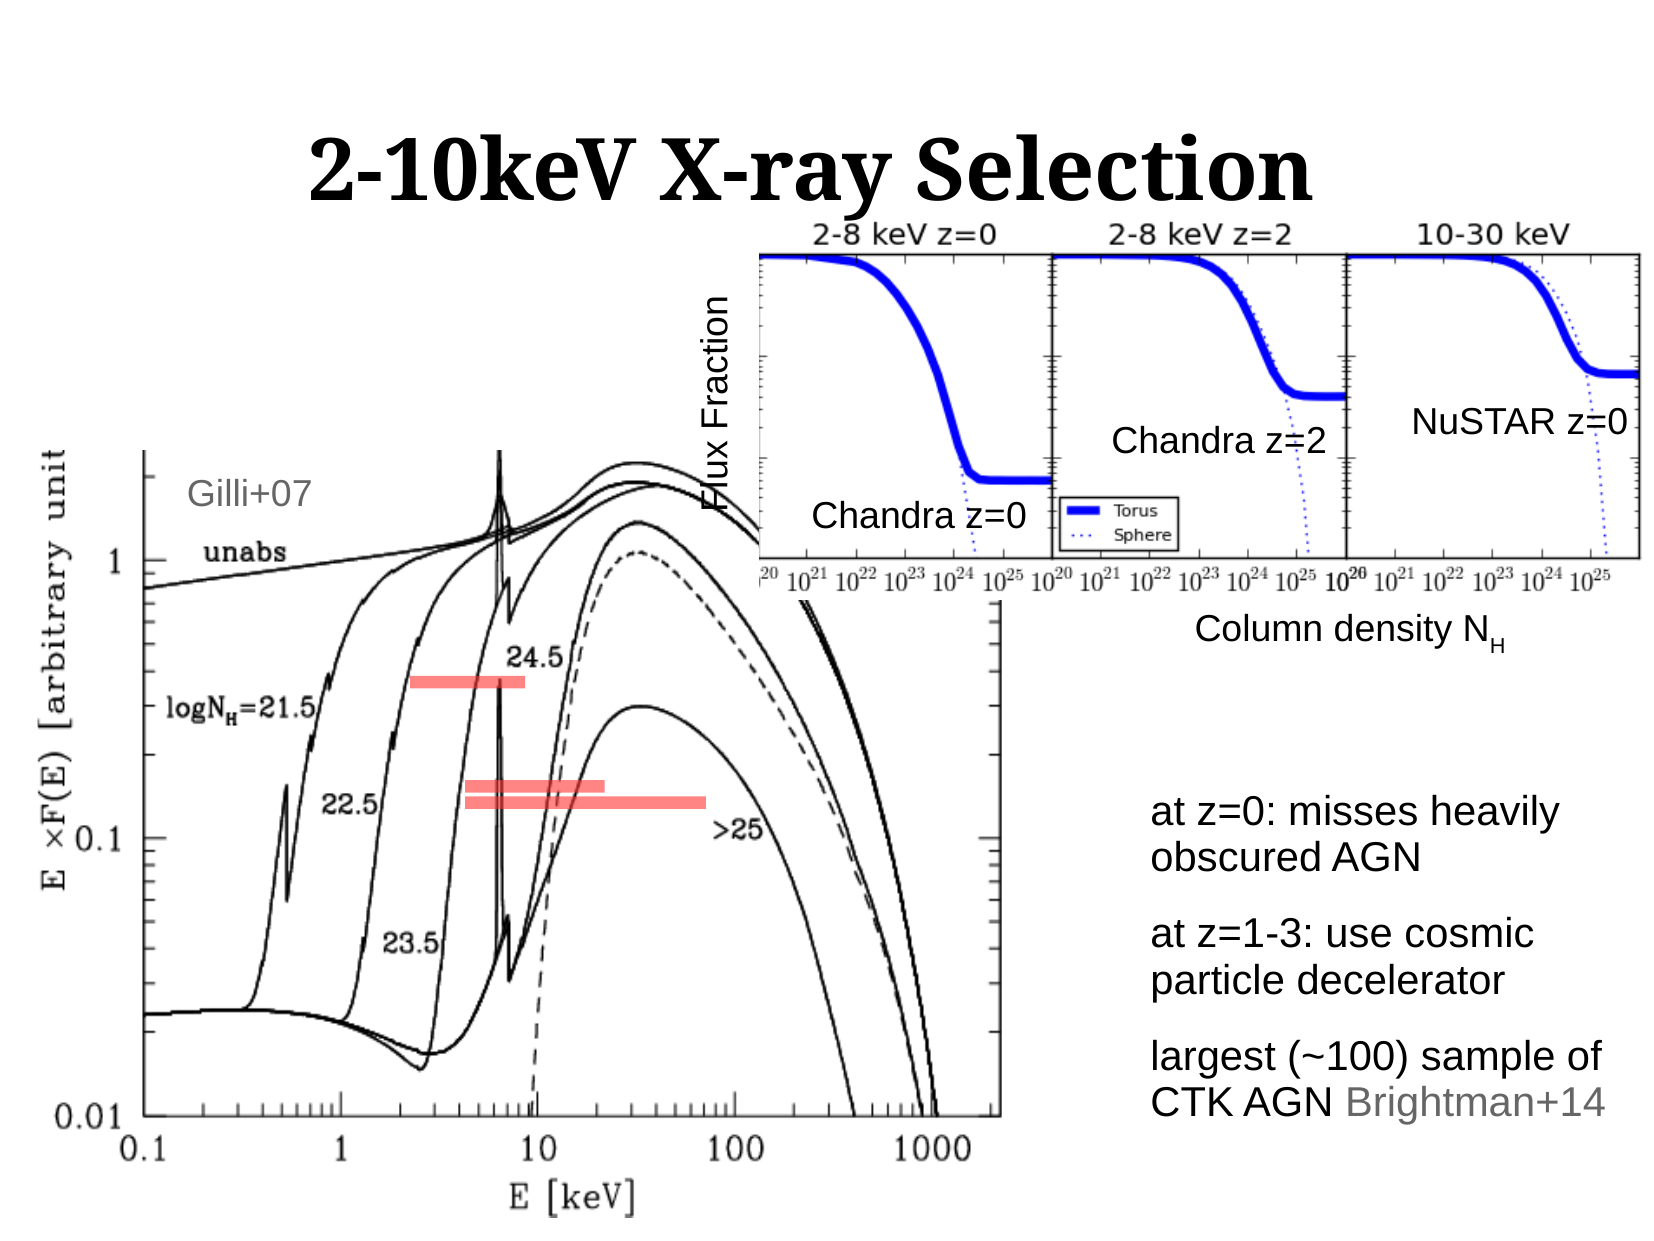

2-10keV X-ray Selection
Flux Fraction
NuSTAR z=0
Chandra z=2
Gilli+07
Chandra z=0
Column density NH
# at z=0: misses heavily obscured AGN
at z=1-3: use cosmic particle decelerator
largest (~100) sample of CTK AGN Brightman+14